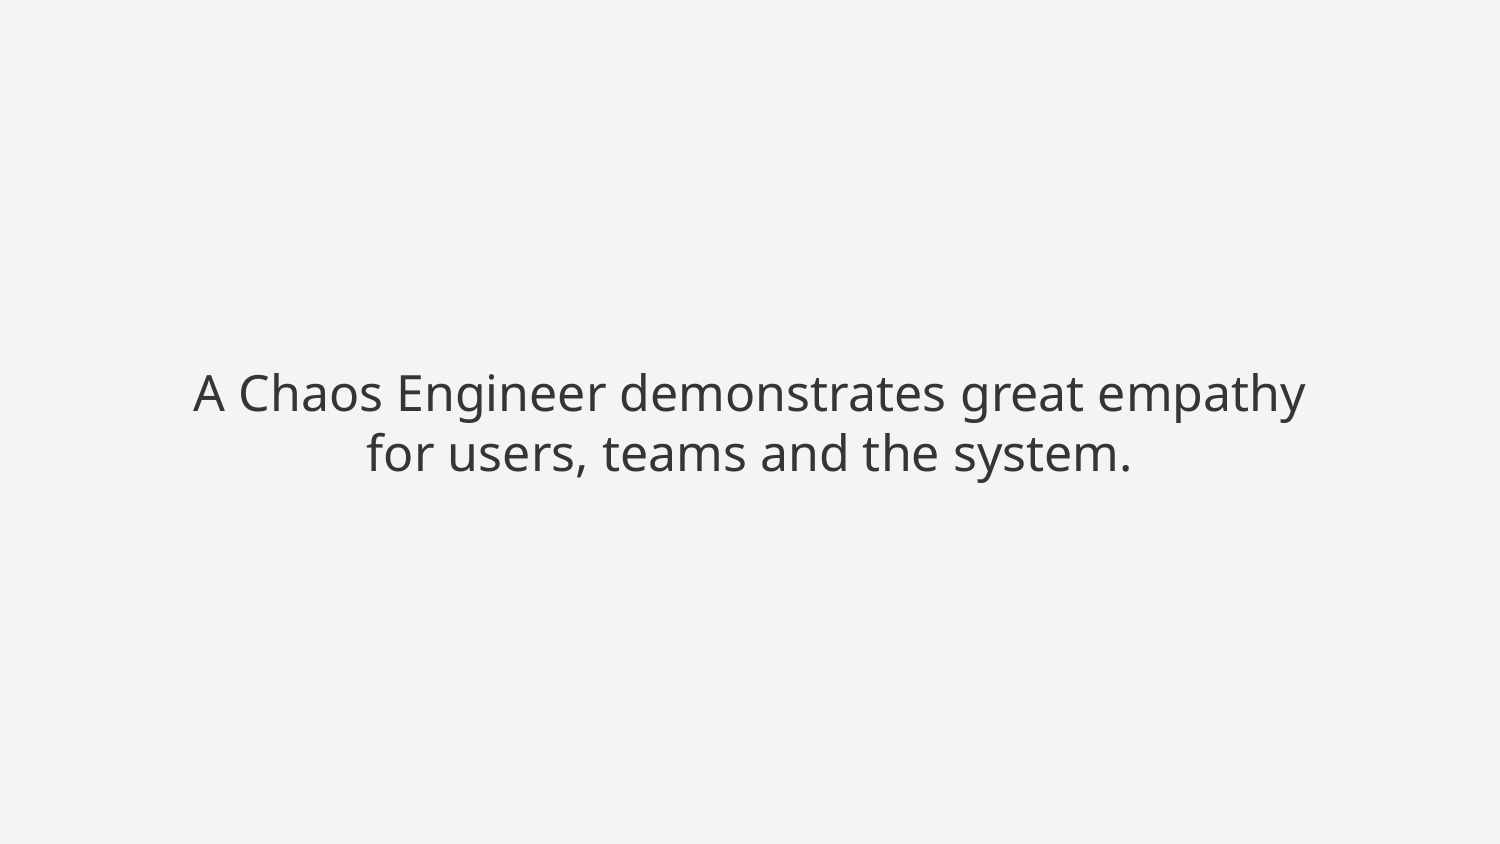

# A Chaos Engineer demonstrates great empathy for users, teams and the system.